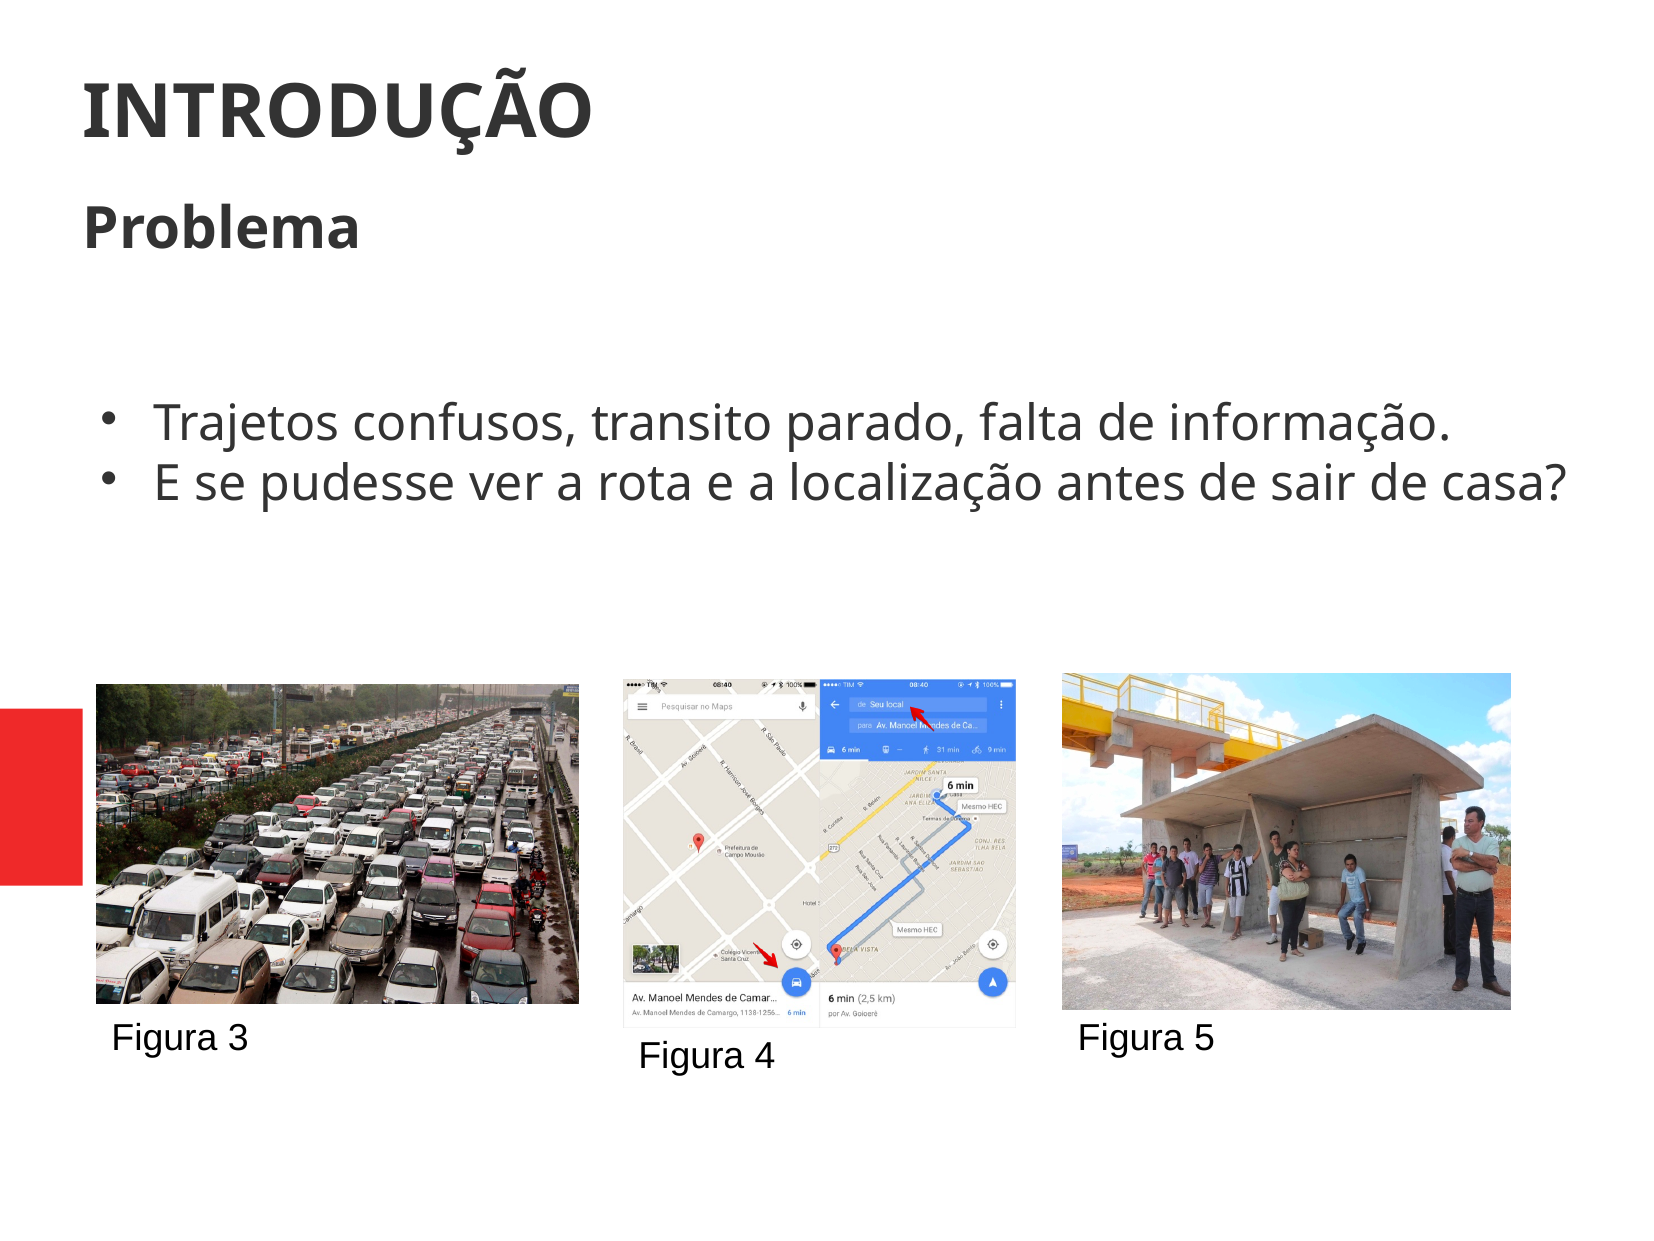

INTRODUÇÃO
Problema
Trajetos confusos, transito parado, falta de informação.
E se pudesse ver a rota e a localização antes de sair de casa?
Figura 3
Figura 5
Figura 4